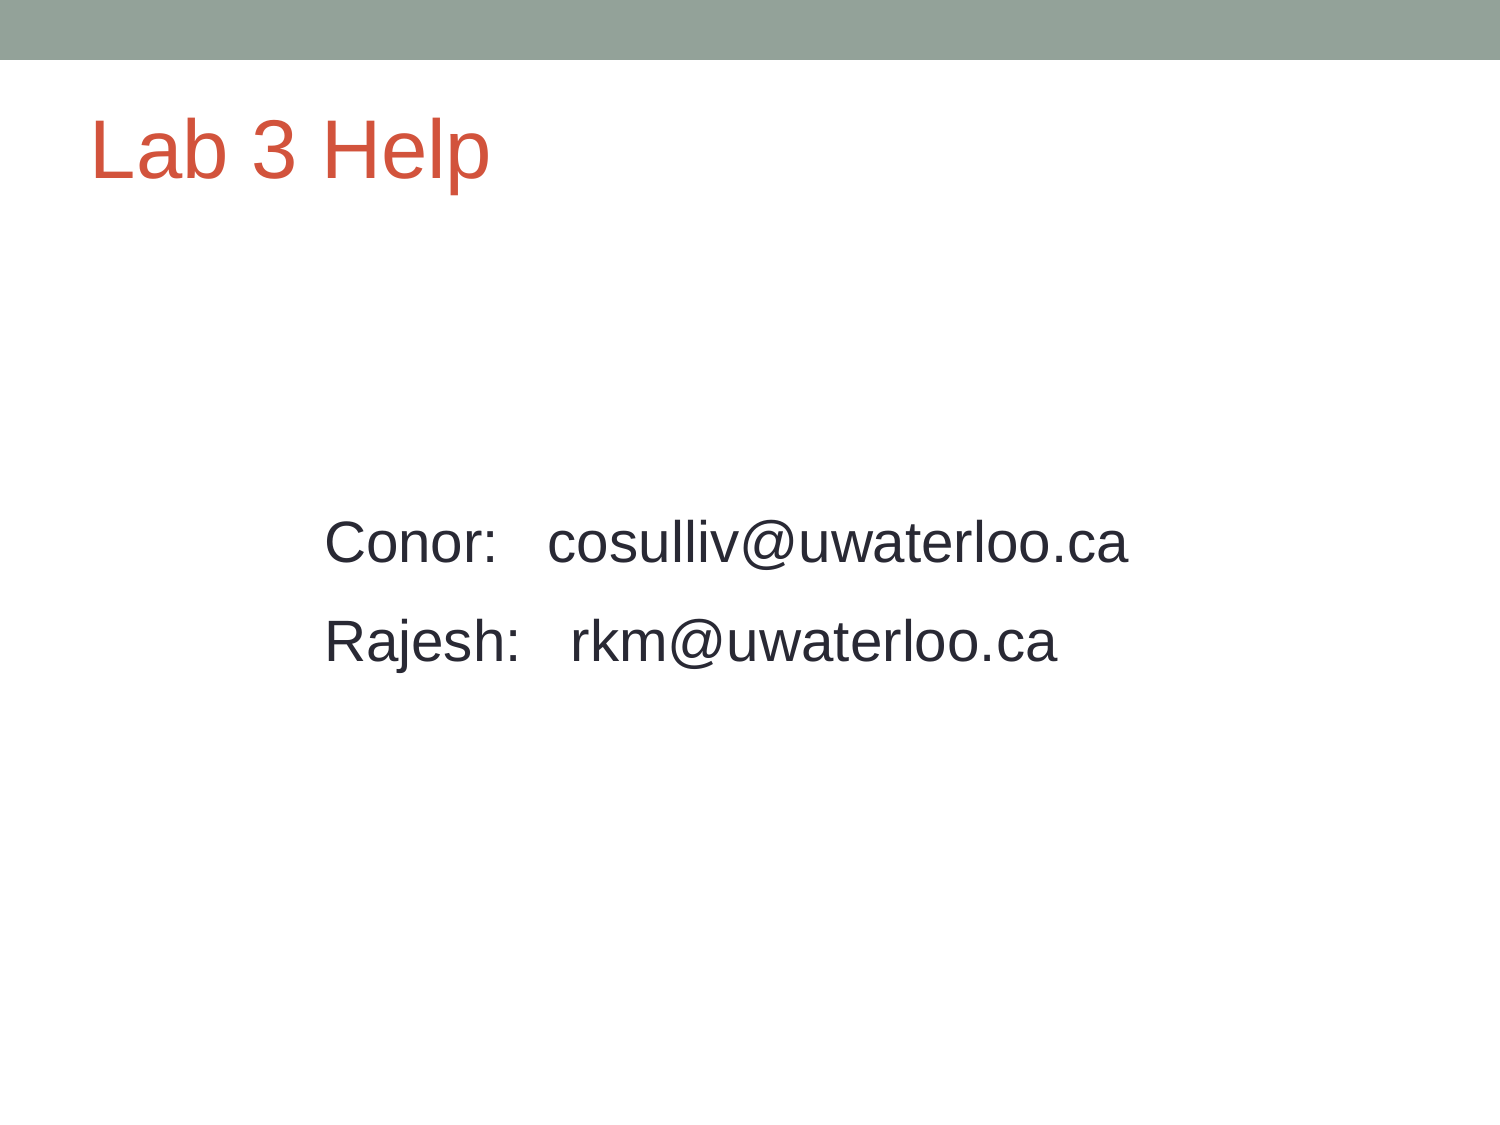

# Lab 3 Help
Conor: cosulliv@uwaterloo.ca
Rajesh: rkm@uwaterloo.ca